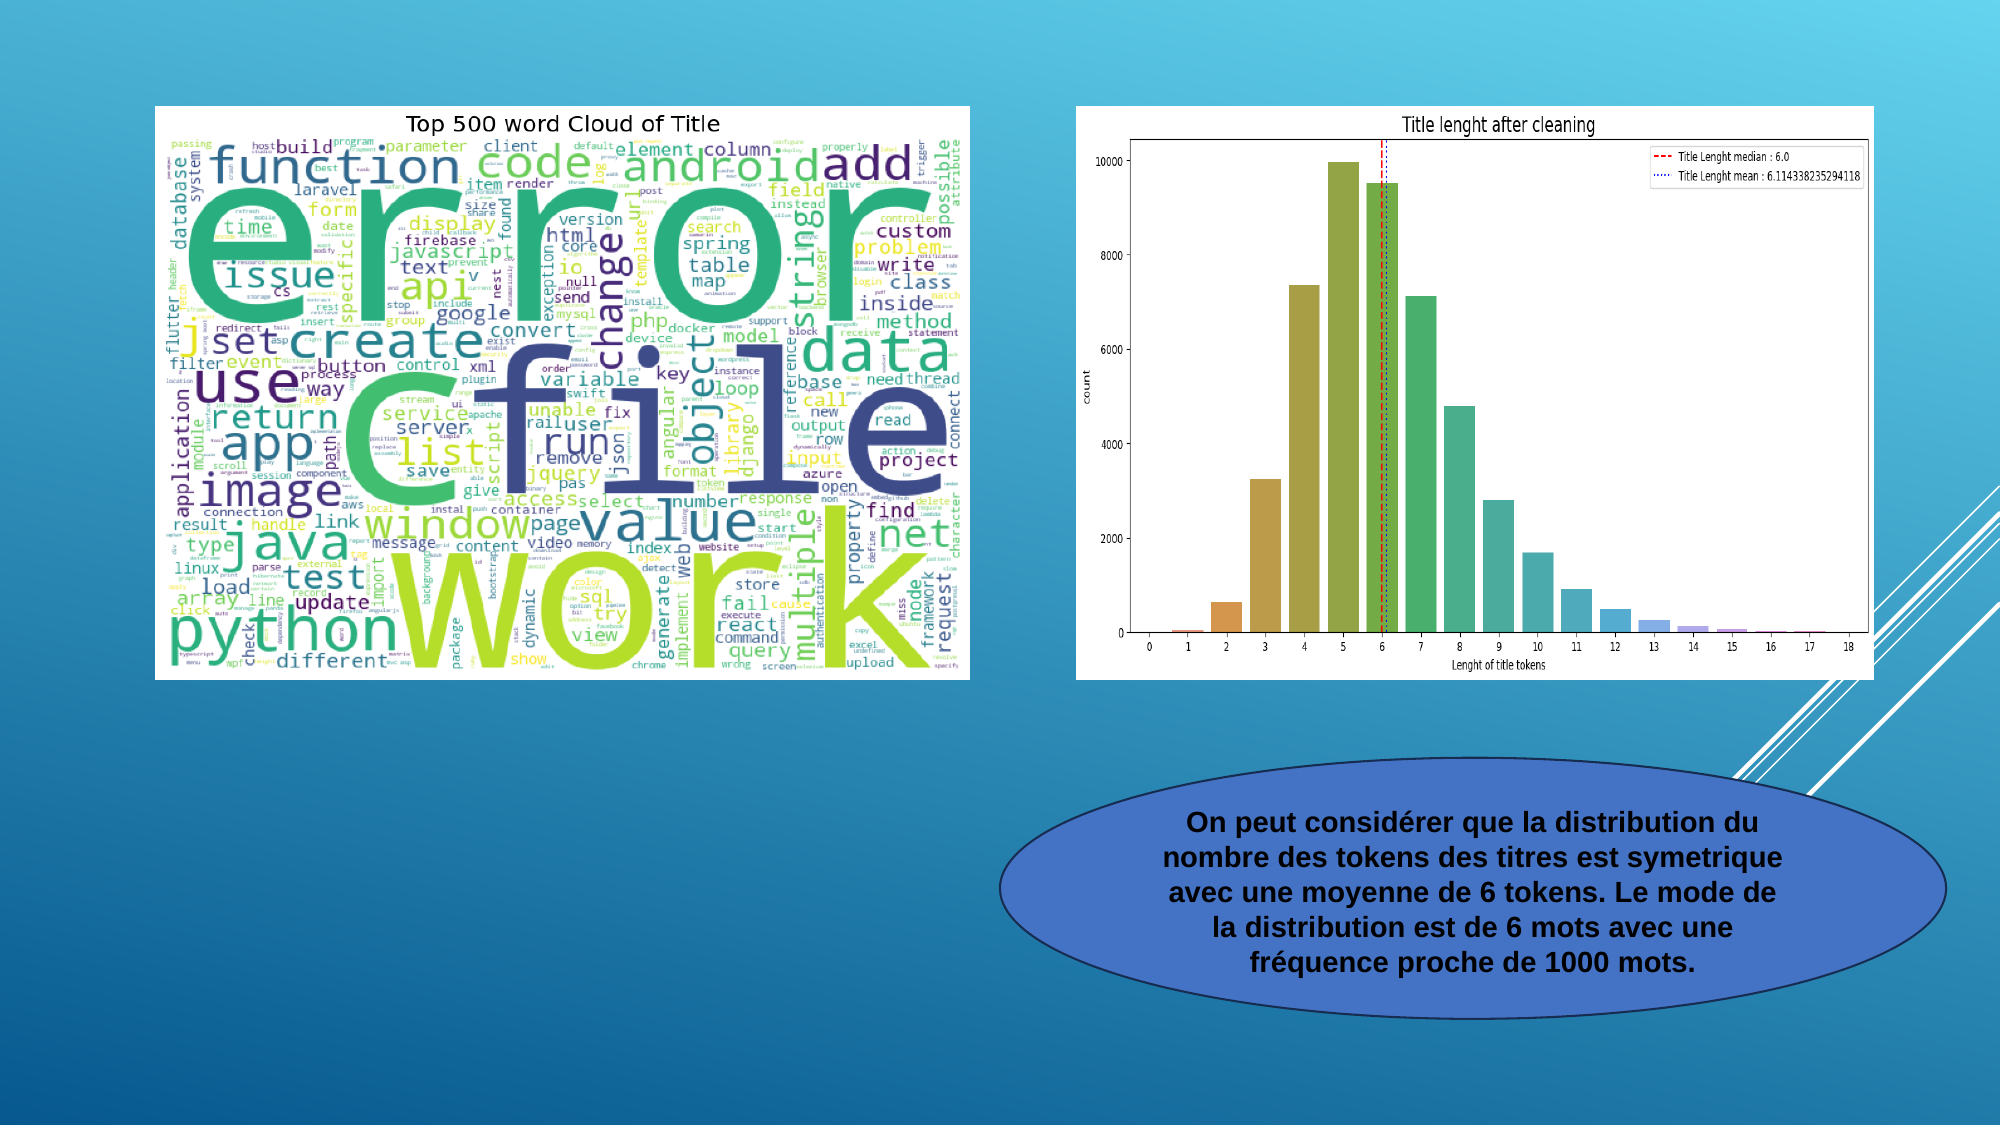

On peut considérer que la distribution du nombre des tokens des titres est symetrique avec une moyenne de 6 tokens. Le mode de la distribution est de 6 mots avec une fréquence proche de 1000 mots.